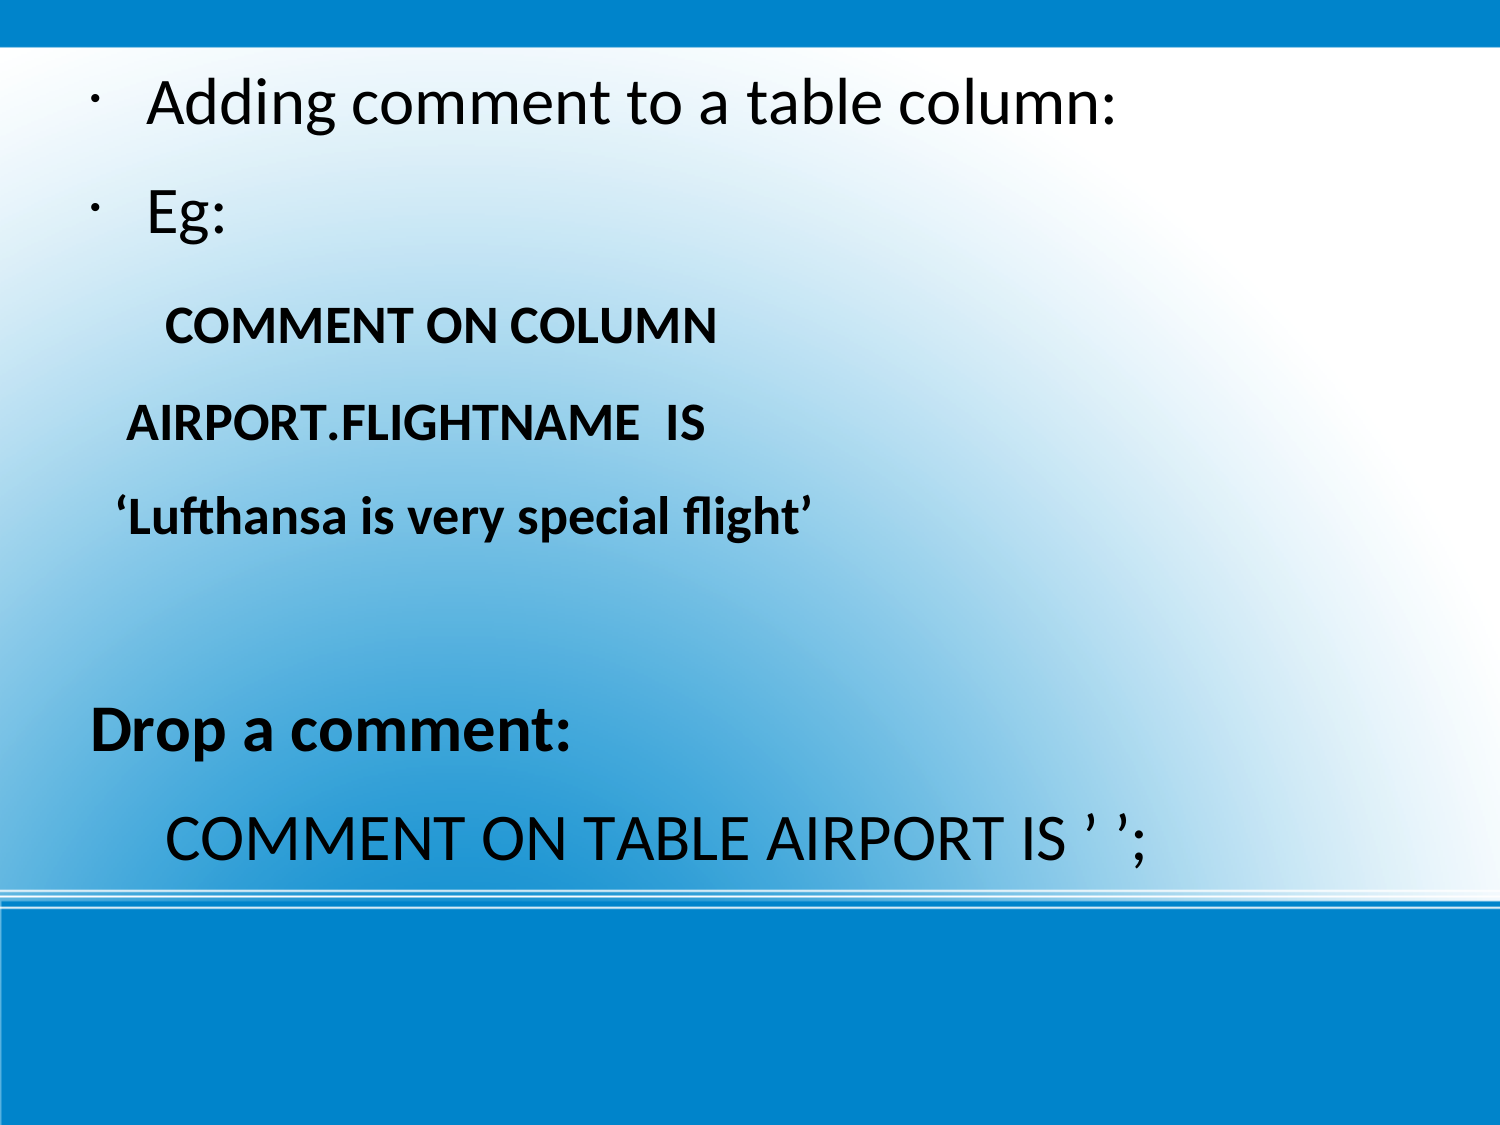

# Adding comment to a table column:
Eg:
	COMMENT ON COLUMN
 AIRPORT.FLIGHTNAME IS
 ‘Lufthansa is very special flight’
Drop a comment:
	COMMENT ON TABLE AIRPORT IS ’ ’;